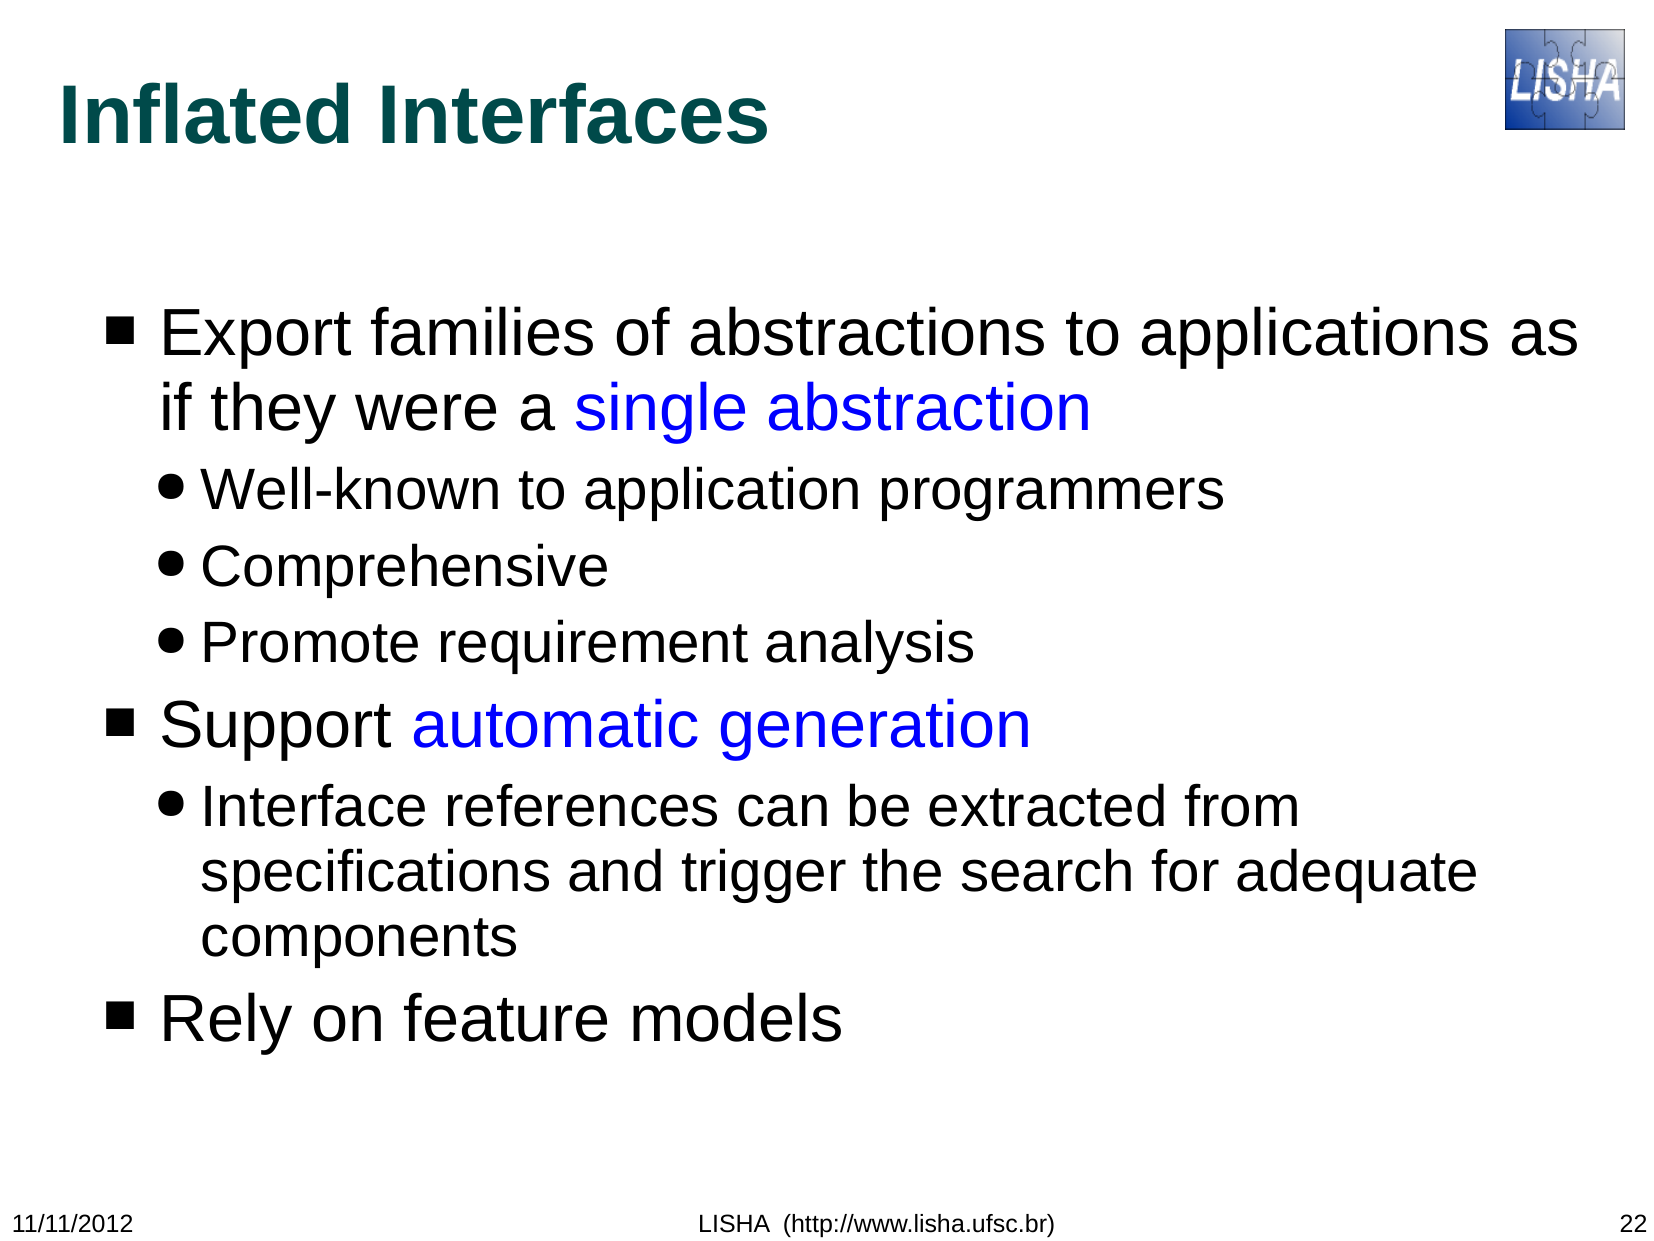

Inflated Interfaces
# Export families of abstractions to applications as if they were a single abstraction
Well-known to application programmers
Comprehensive
Promote requirement analysis
Support automatic generation
Interface references can be extracted from specifications and trigger the search for adequate components
Rely on feature models